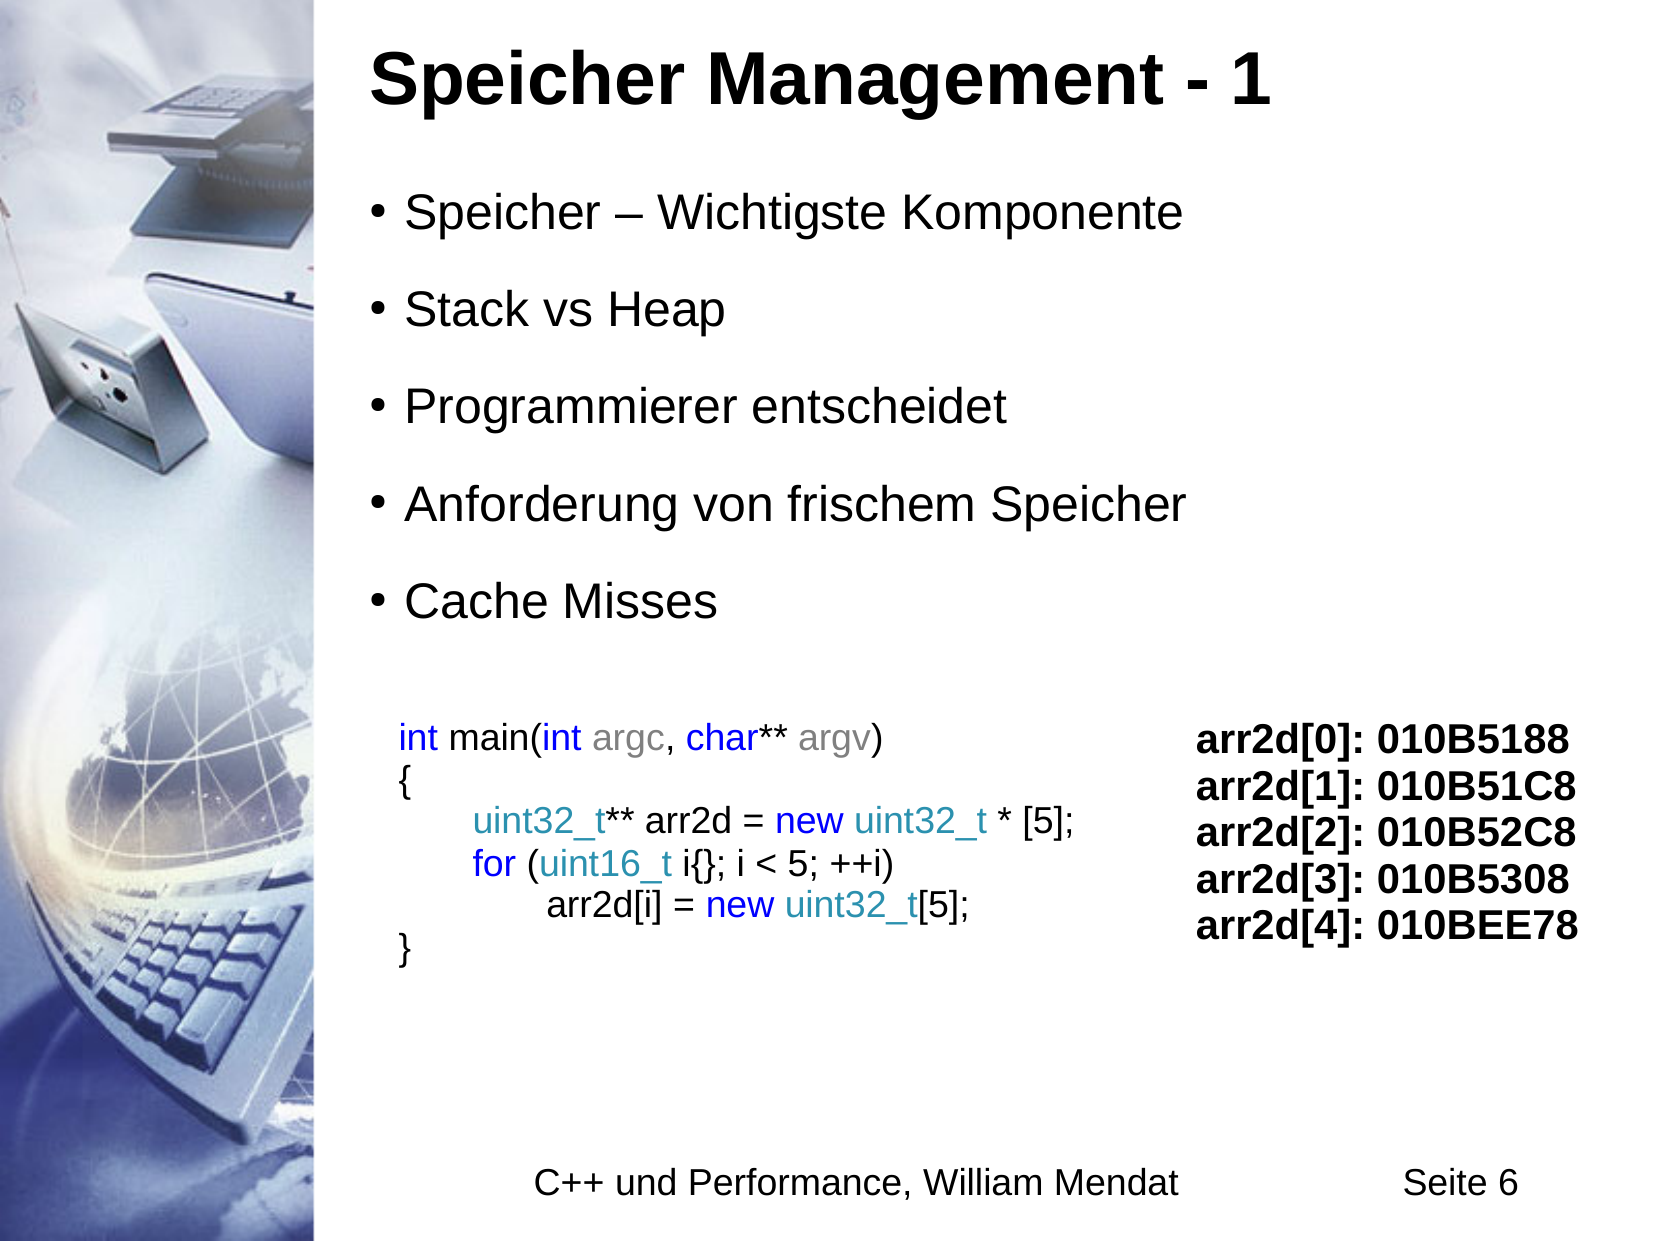

Speicher Management - 1
Speicher – Wichtigste Komponente
Stack vs Heap
Programmierer entscheidet
Anforderung von frischem Speicher
Cache Misses
int main(int argc, char** argv)
{
	uint32_t** arr2d = new uint32_t * [5];
	for (uint16_t i{}; i < 5; ++i)
		arr2d[i] = new uint32_t[5];
}
arr2d[0]: 010B5188
arr2d[1]: 010B51C8
arr2d[2]: 010B52C8
arr2d[3]: 010B5308
arr2d[4]: 010BEE78
C++ und Performance, William Mendat
Seite 6